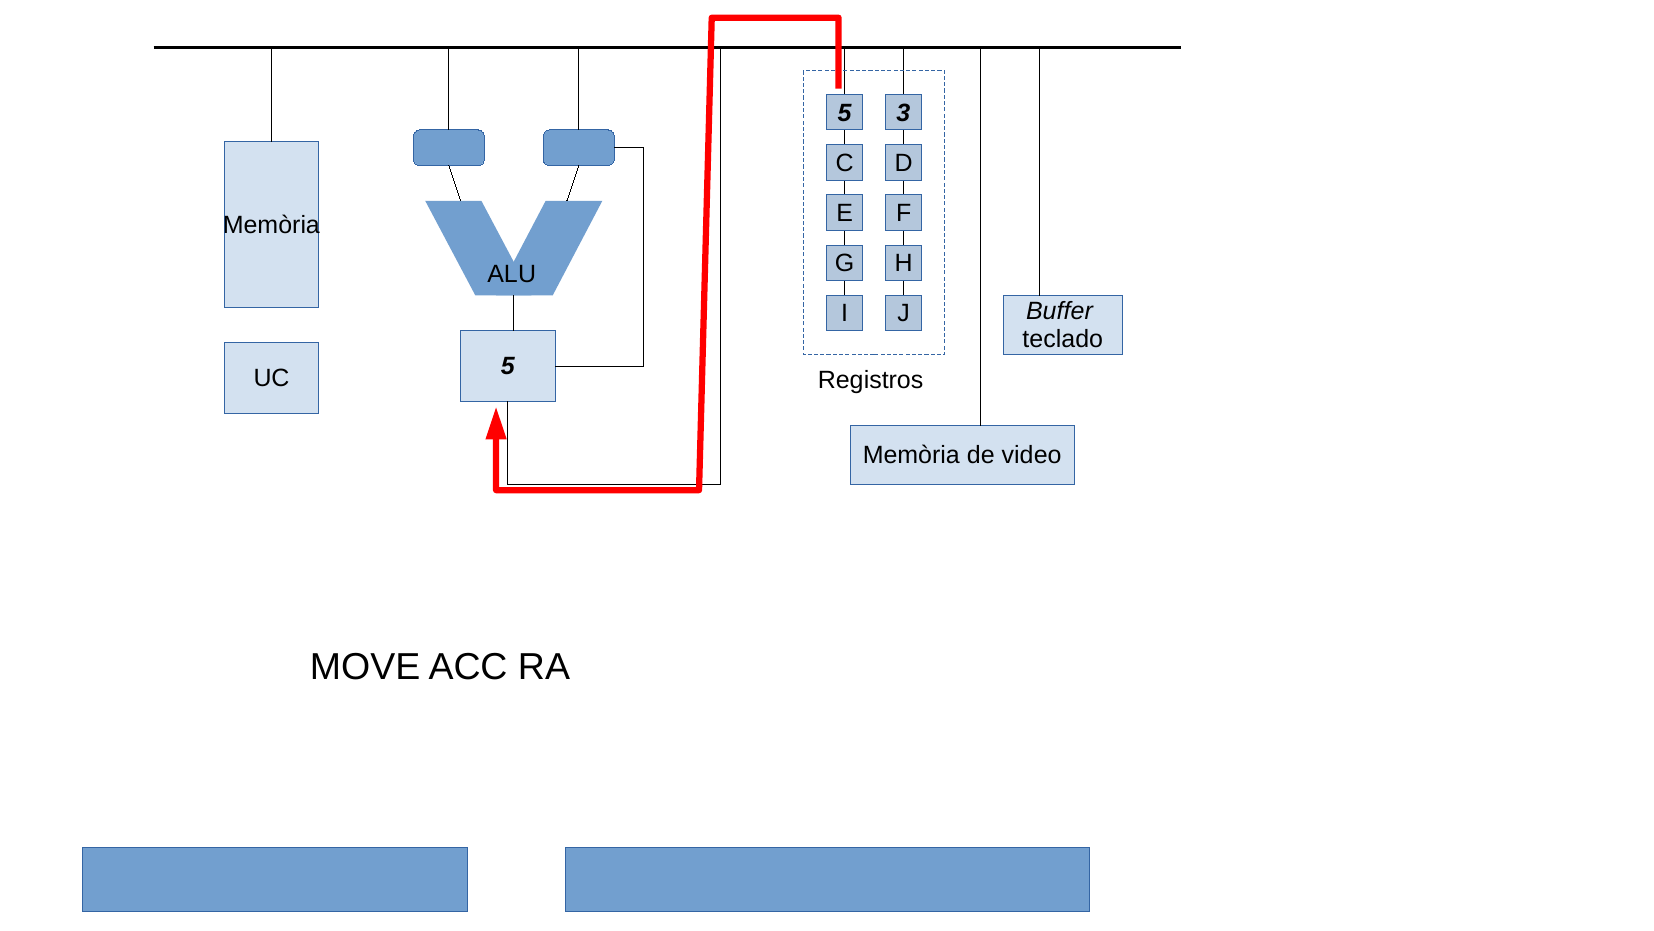

5
3
Memòria
C
D
E
F
G
H
ALU
I
J
Buffer
teclado
5
UC
Registros
Memòria de video
MOVE ACC RA